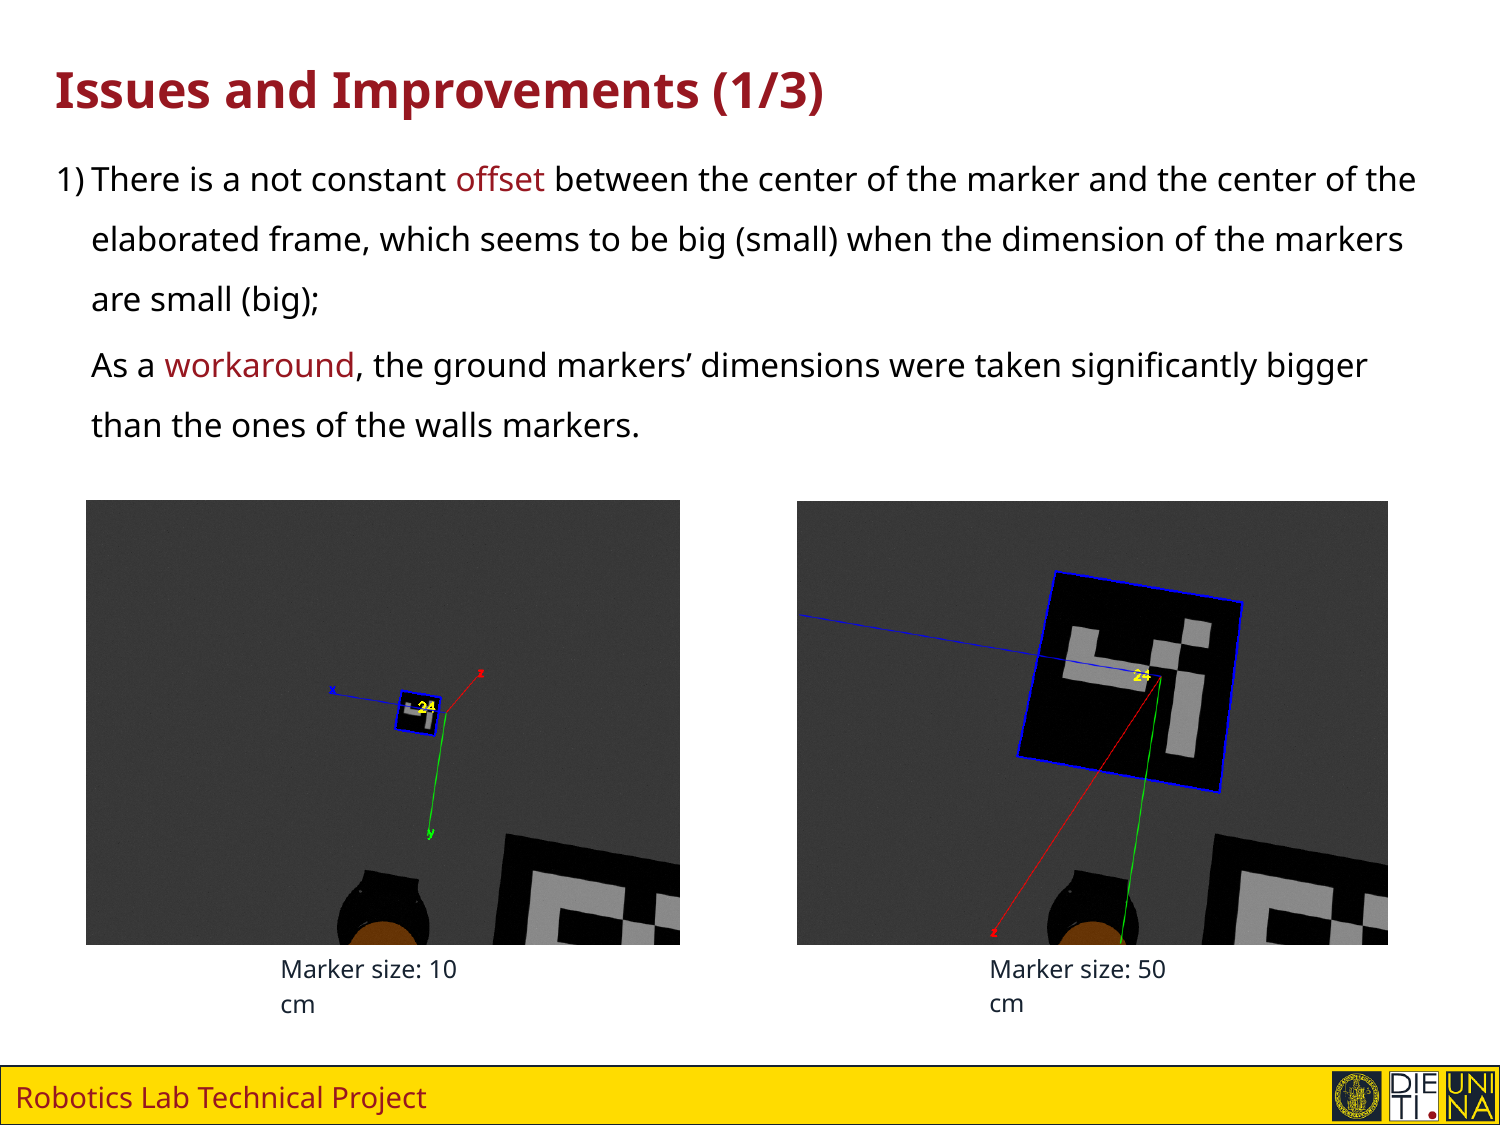

Issues and Improvements (1/3)
There is a not constant offset between the center of the marker and the center of the elaborated frame, which seems to be big (small) when the dimension of the markers are small (big);
As a workaround, the ground markers’ dimensions were taken significantly bigger than the ones of the walls markers.
Marker size: 50 cm
Marker size: 10 cm
Robotics Lab Technical Project